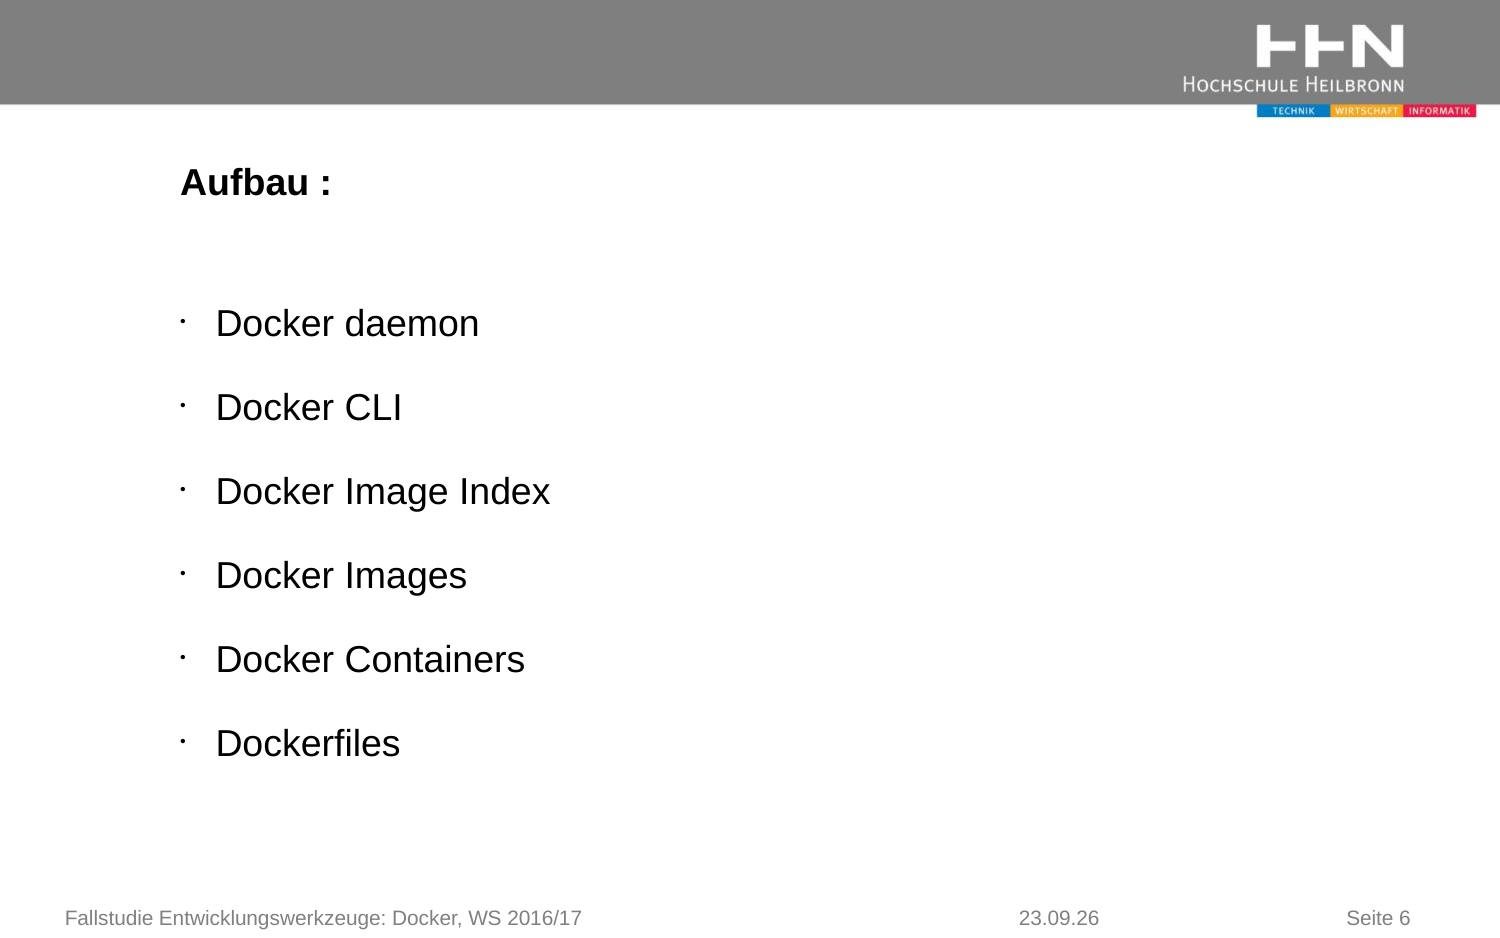

Aufbau :
Docker daemon
Docker CLI
Docker Image Index
Docker Images
Docker Containers
Dockerfiles
Fallstudie Entwicklungswerkzeuge: Docker, WS 2016/17
Seite